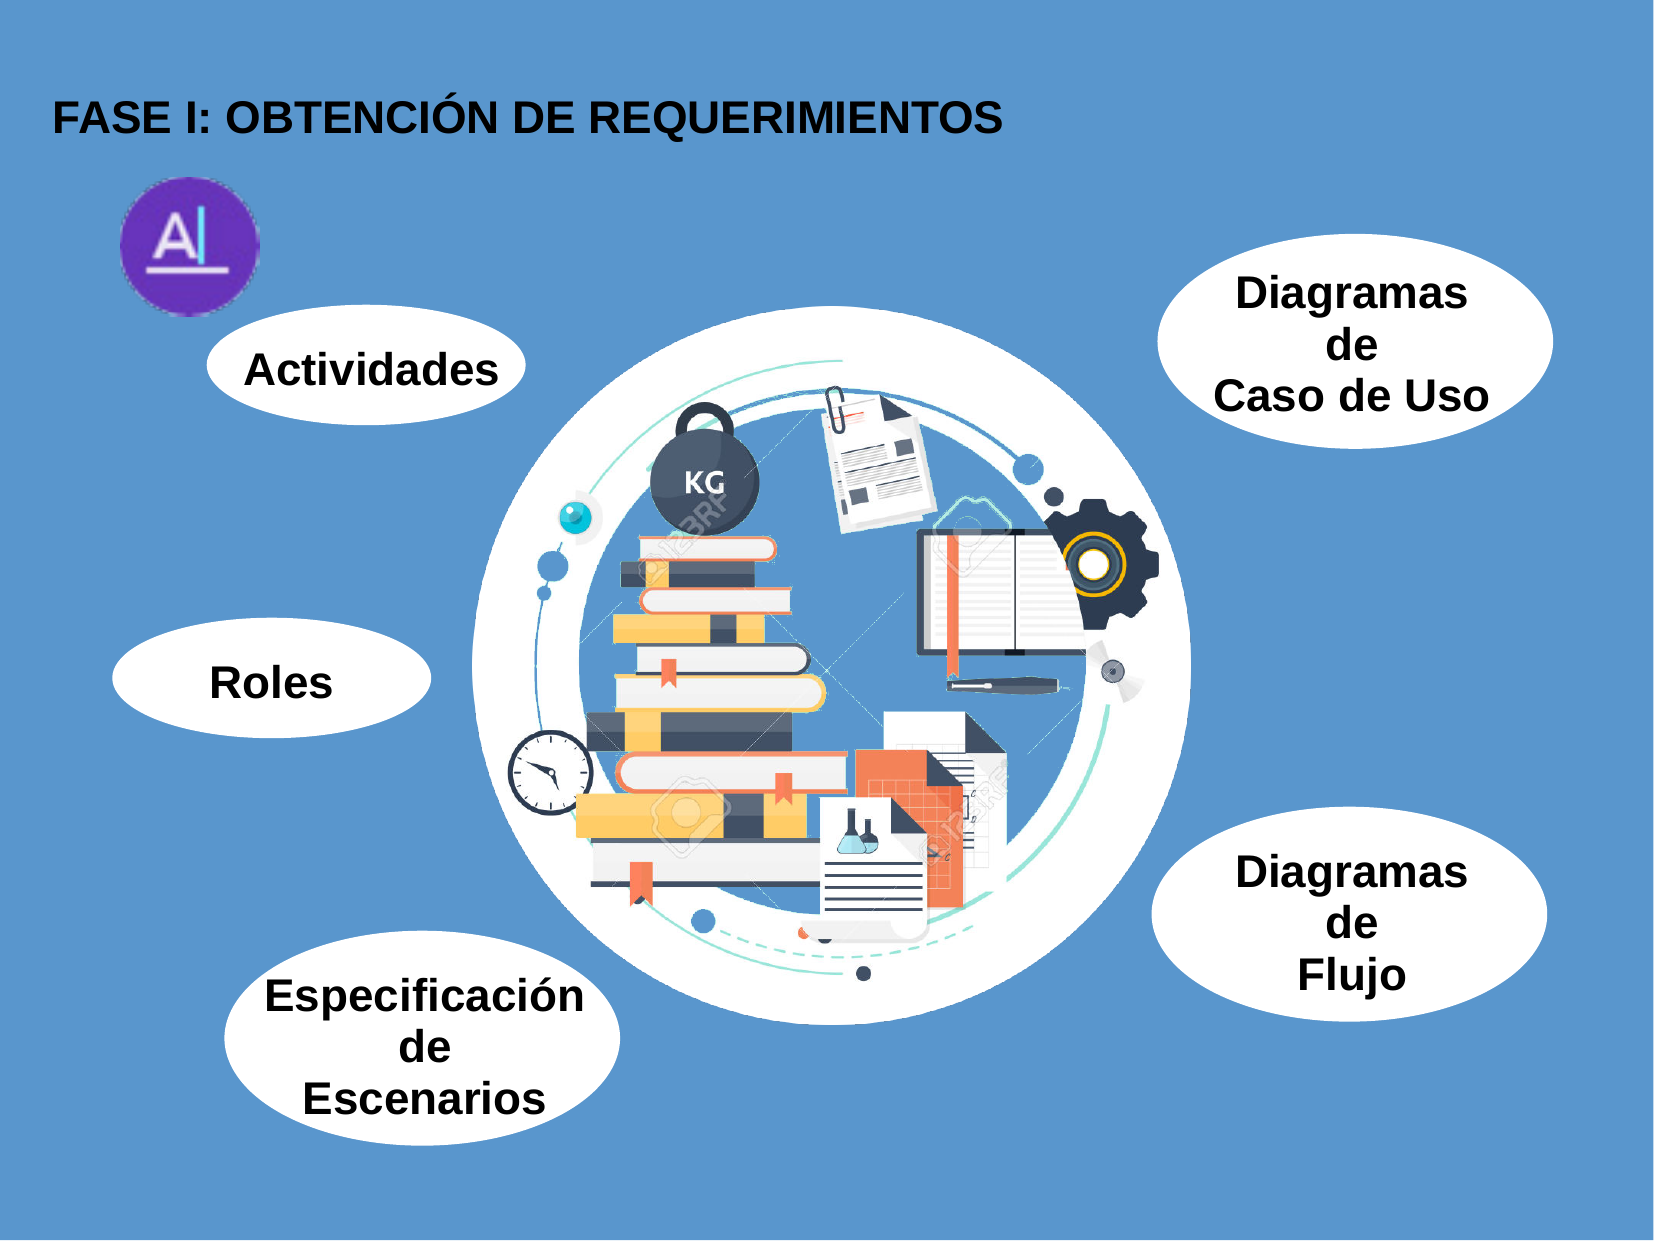

FASE I: OBTENCIÓN DE REQUERIMIENTOS
Diagramas
de
Caso de Uso
Actividades
Roles
Diagramas
de
Flujo
Especificación
de
Escenarios